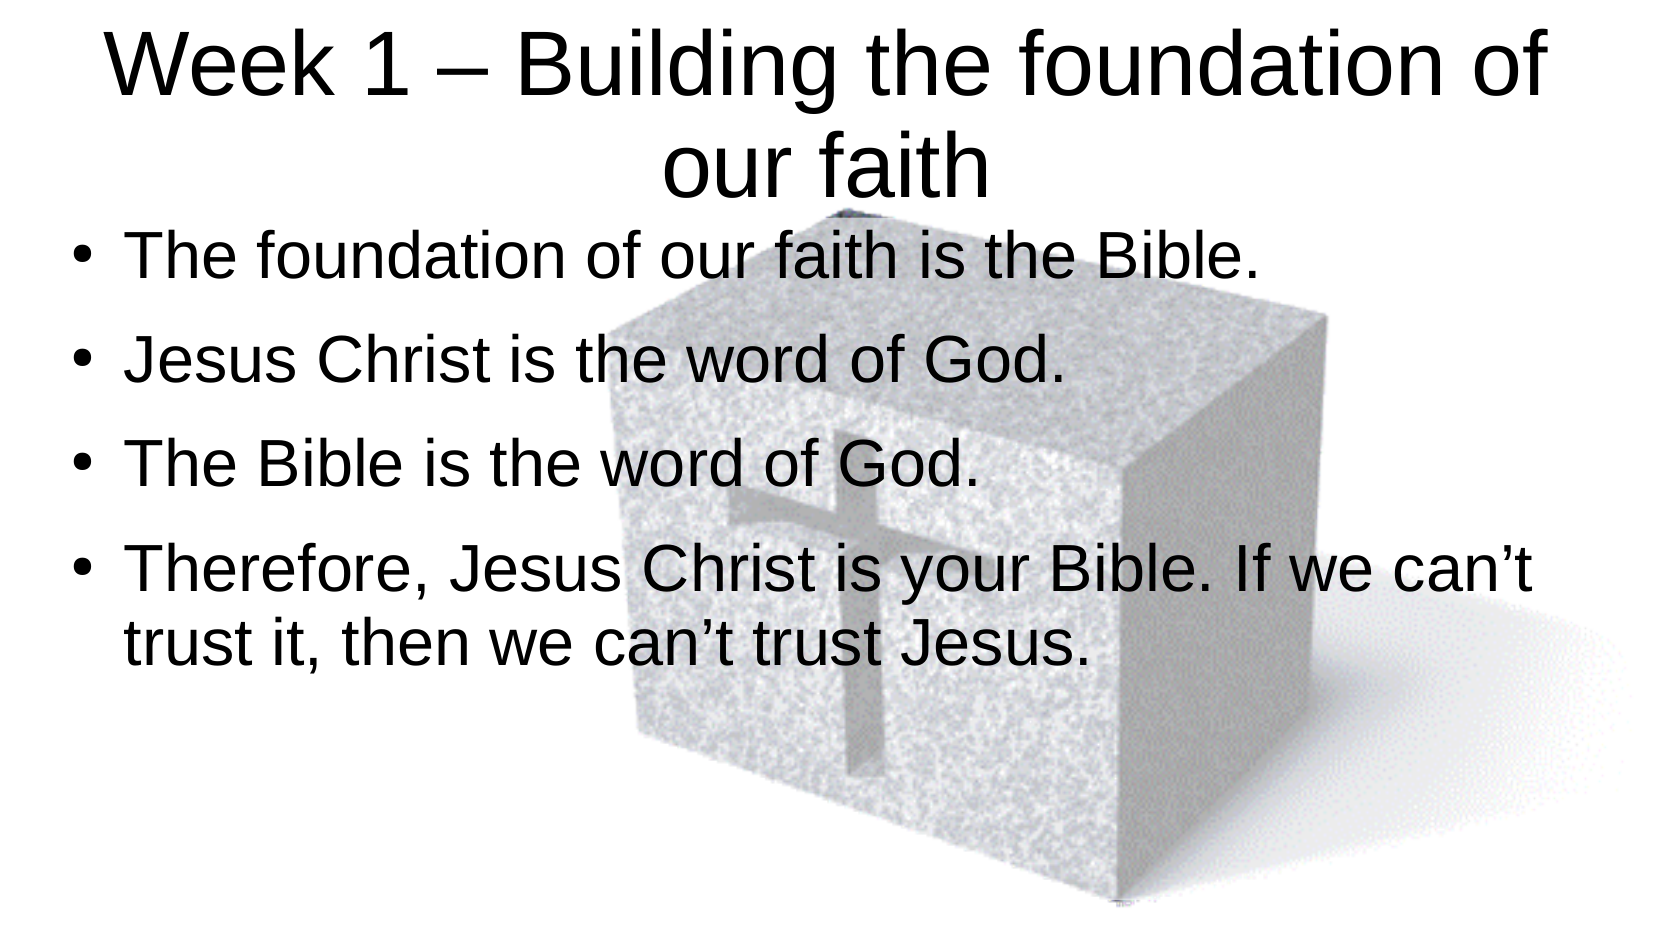

# Week 1 – Building the foundation of our faith
The foundation of our faith is the Bible.
Jesus Christ is the word of God.
The Bible is the word of God.
Therefore, Jesus Christ is your Bible. If we can’t trust it, then we can’t trust Jesus.